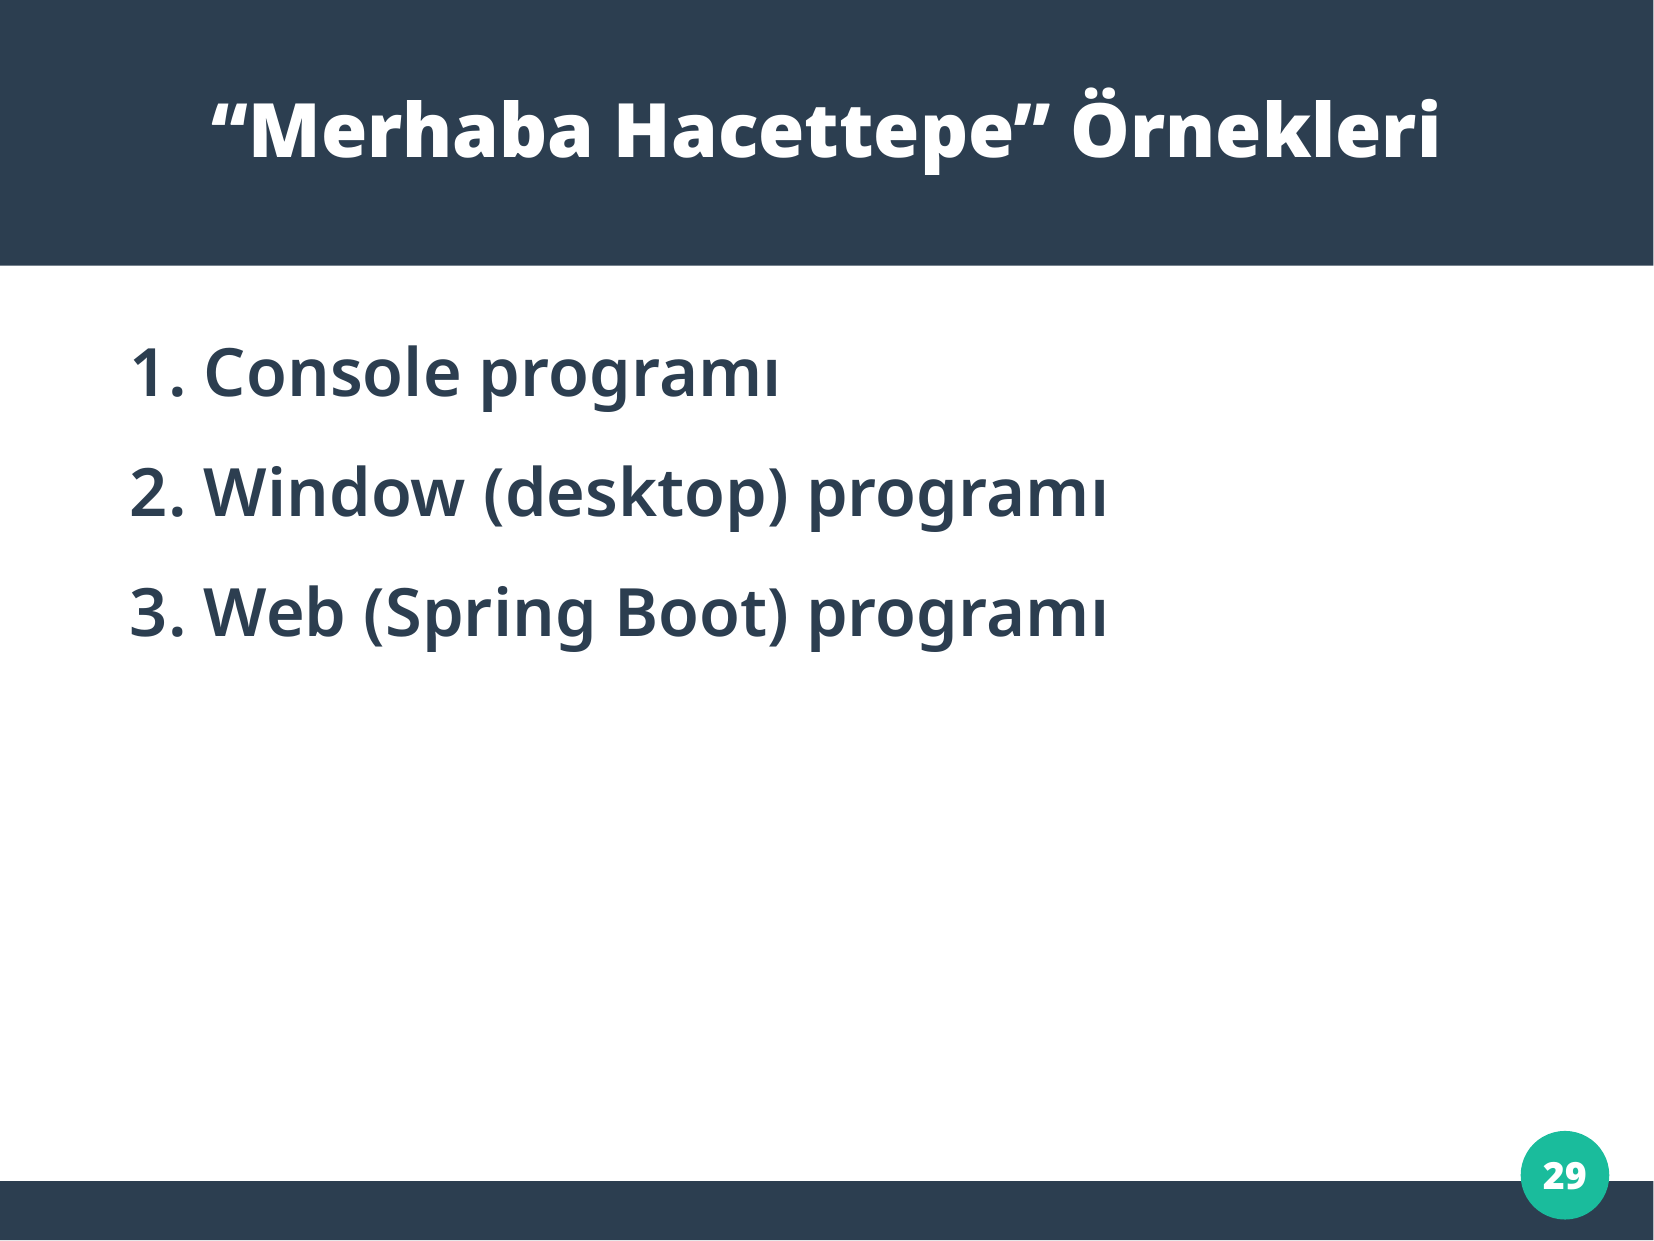

# “Merhaba Hacettepe” Örnekleri
1. Console programı
2. Window (desktop) programı
3. Web (Spring Boot) programı
29